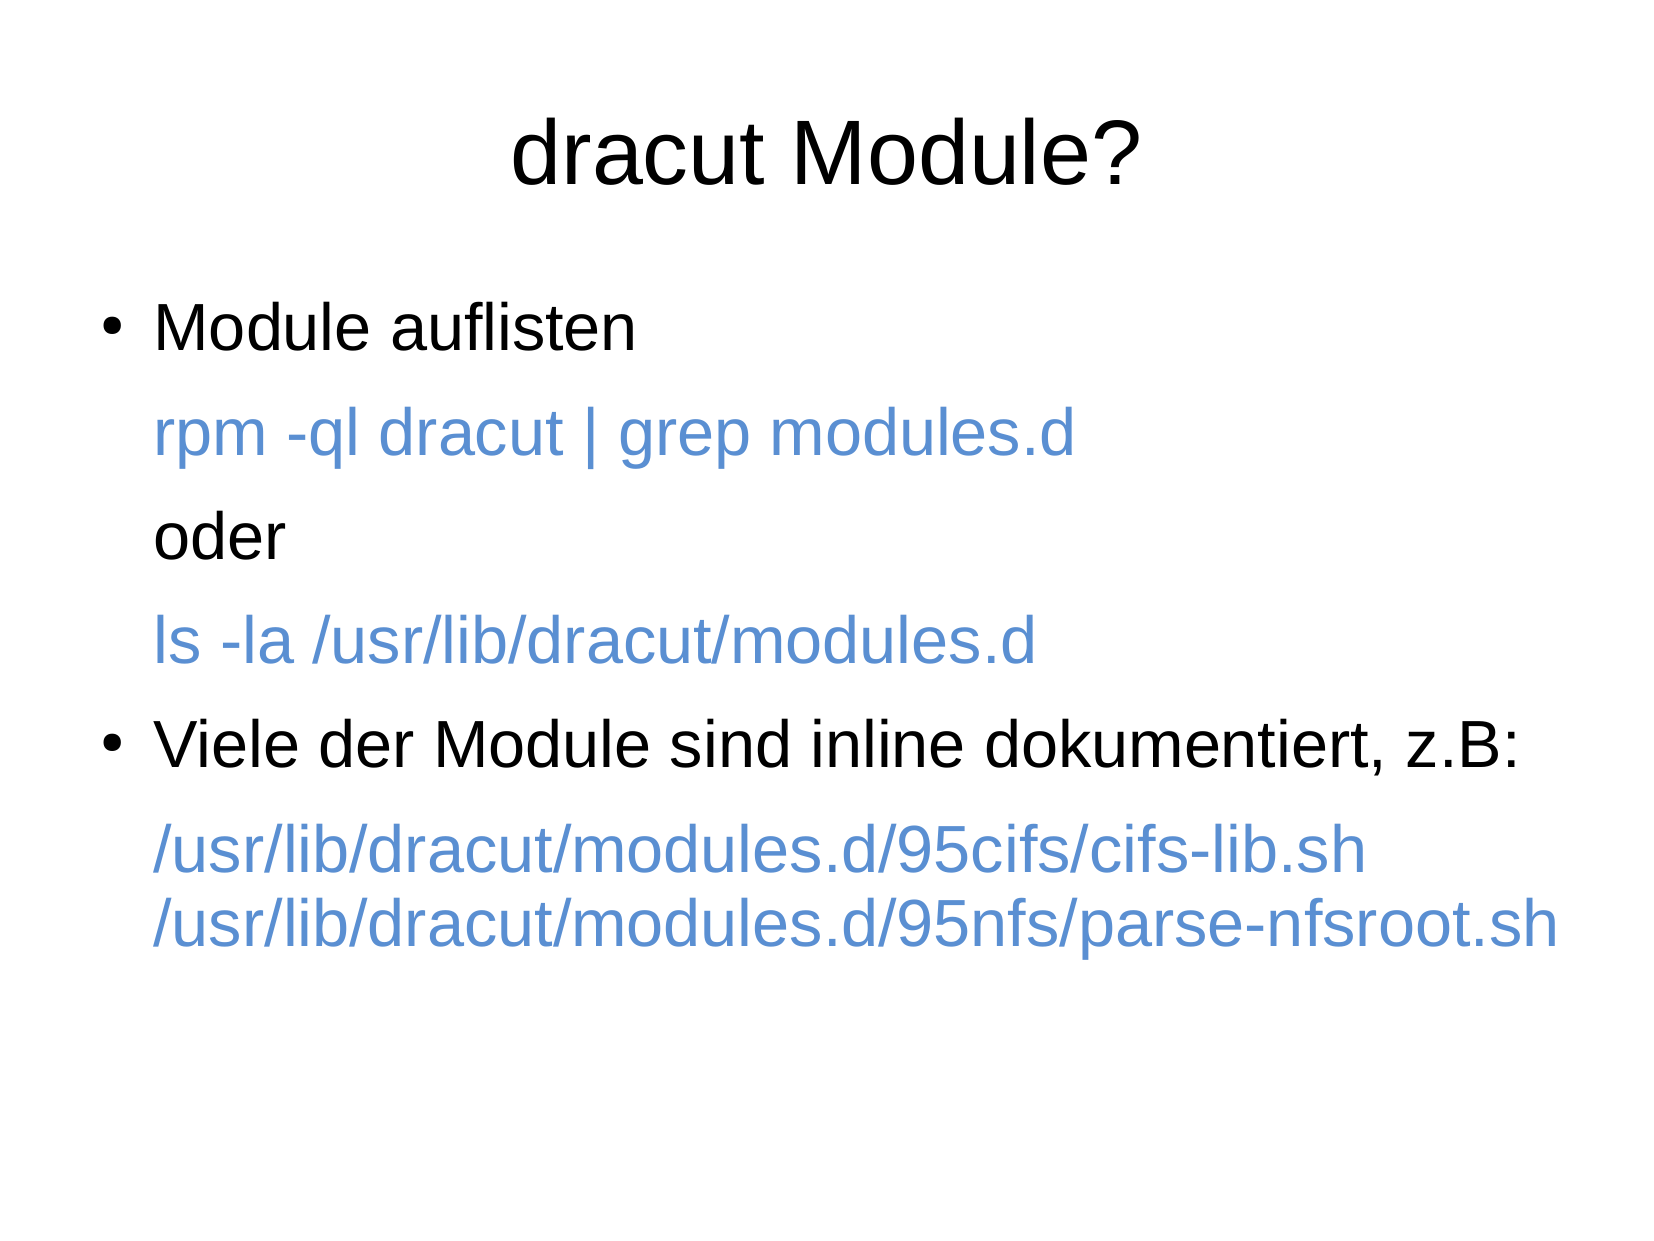

# dracut Module?
Module auflisten
rpm -ql dracut | grep modules.d
oder
ls -la /usr/lib/dracut/modules.d
Viele der Module sind inline dokumentiert, z.B:
/usr/lib/dracut/modules.d/95cifs/cifs-lib.sh
/usr/lib/dracut/modules.d/95nfs/parse-nfsroot.sh